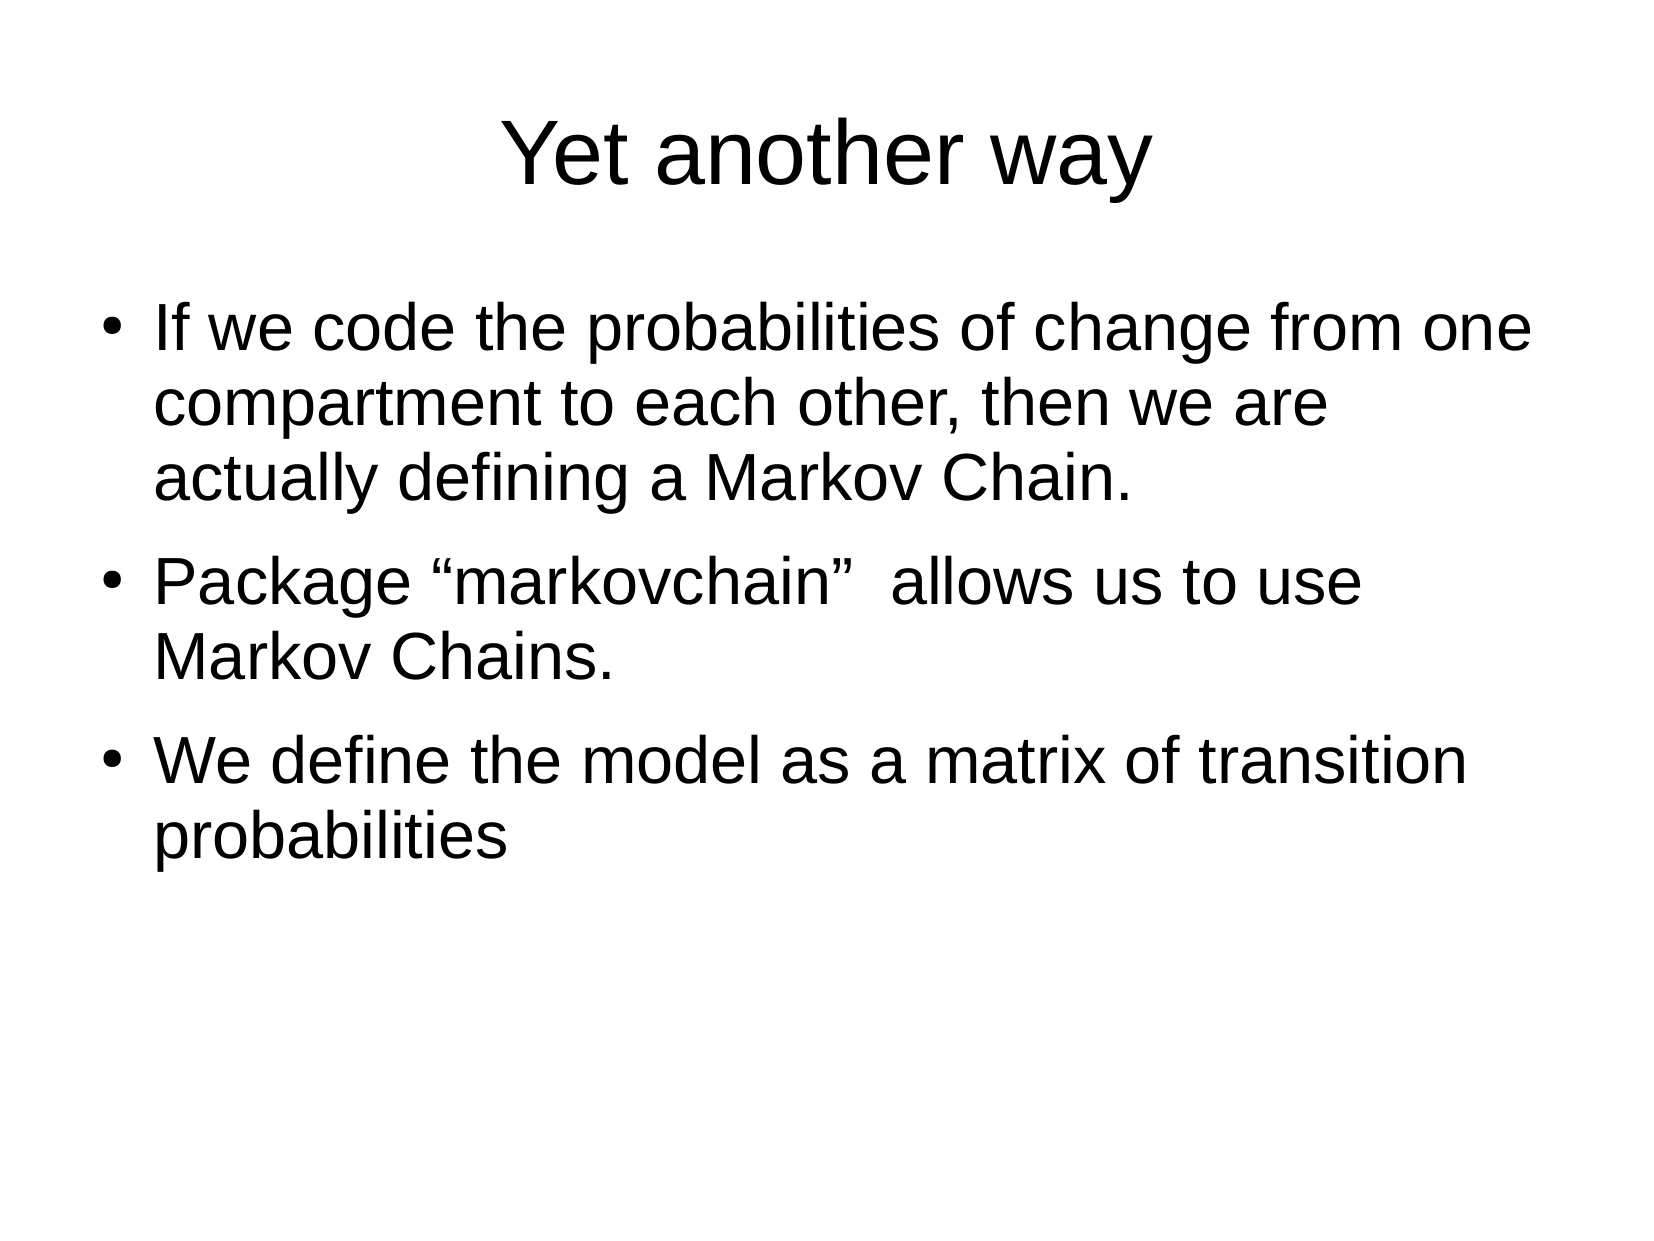

# Yet another way
If we code the probabilities of change from one compartment to each other, then we are actually defining a Markov Chain.
Package “markovchain” allows us to use Markov Chains.
We define the model as a matrix of transition probabilities